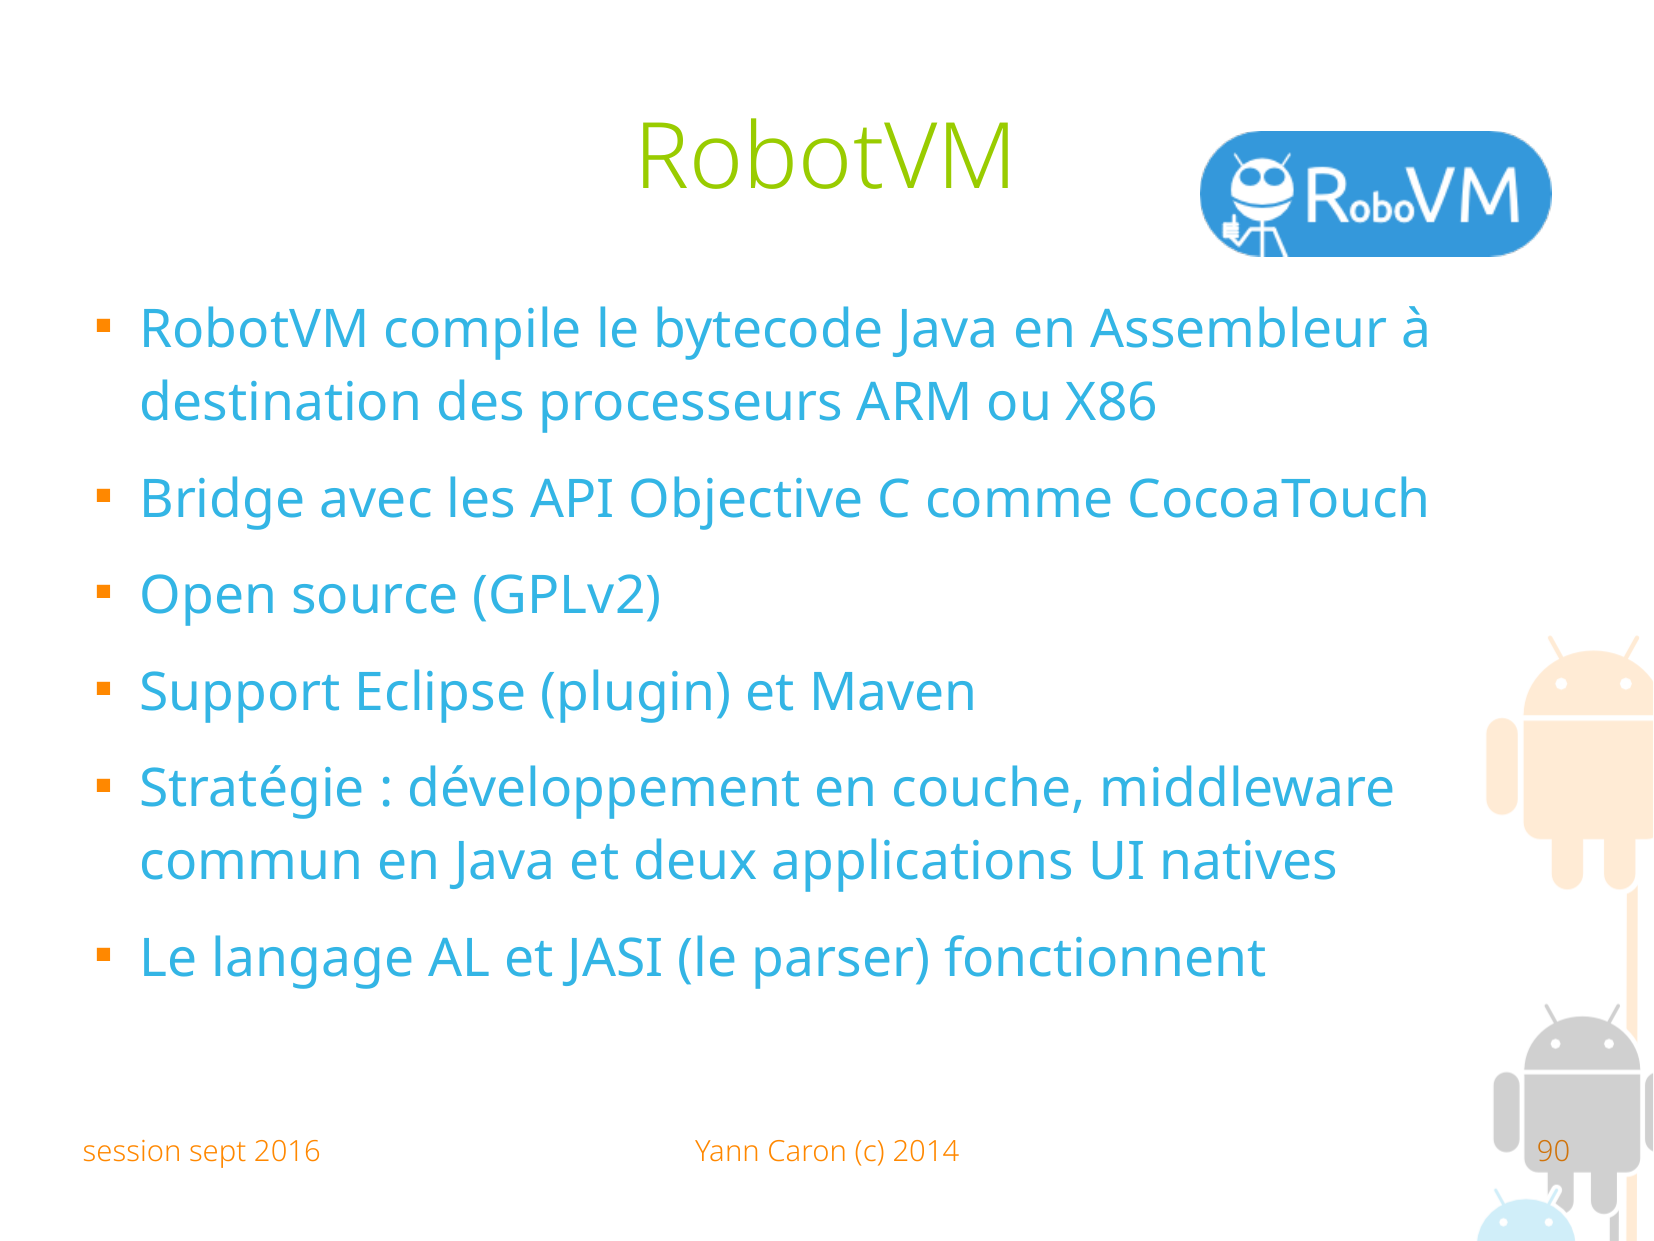

# RobotVM
RobotVM compile le bytecode Java en Assembleur à destination des processeurs ARM ou X86
Bridge avec les API Objective C comme CocoaTouch
Open source (GPLv2)
Support Eclipse (plugin) et Maven
Stratégie : développement en couche, middleware commun en Java et deux applications UI natives
Le langage AL et JASI (le parser) fonctionnent
session sept 2016
Yann Caron (c) 2014
90